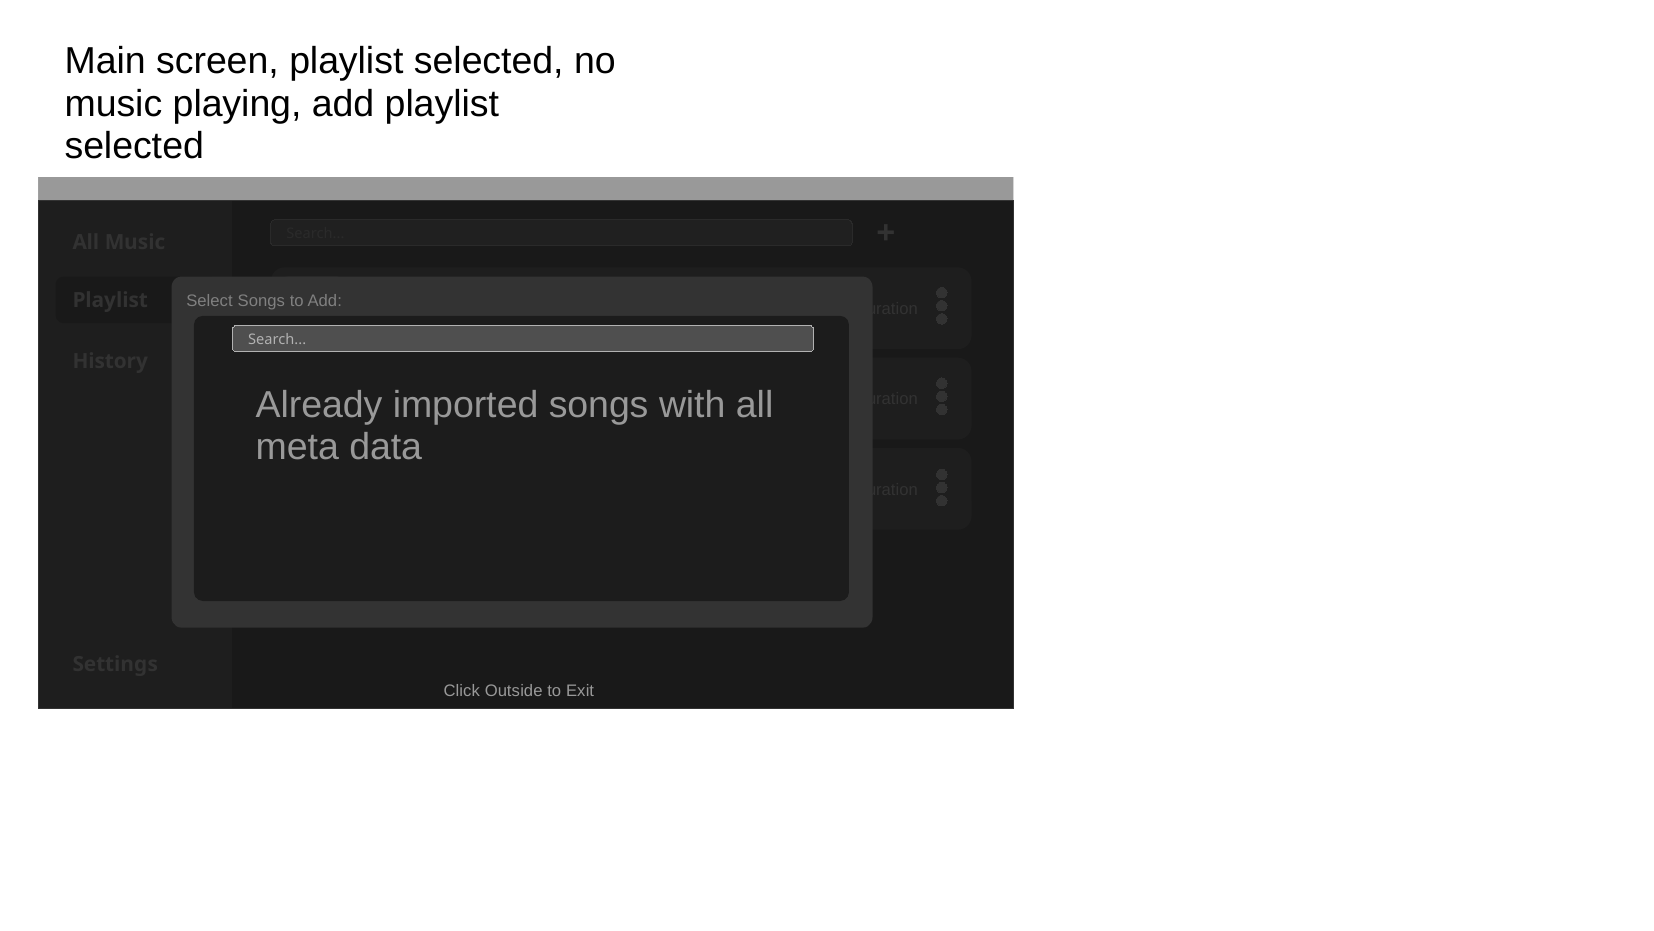

Main screen, playlist selected, no music playing, add playlist selected
+
All Music
Search...
Playlist
Select Songs to Add:
Playlist #1		no of songs		total duration
Search...
History
Already imported songs with all meta data
Playlist #2		no of songs		total duration
Playlist #3		no of songs		total duration
Settings
Click Outside to Exit